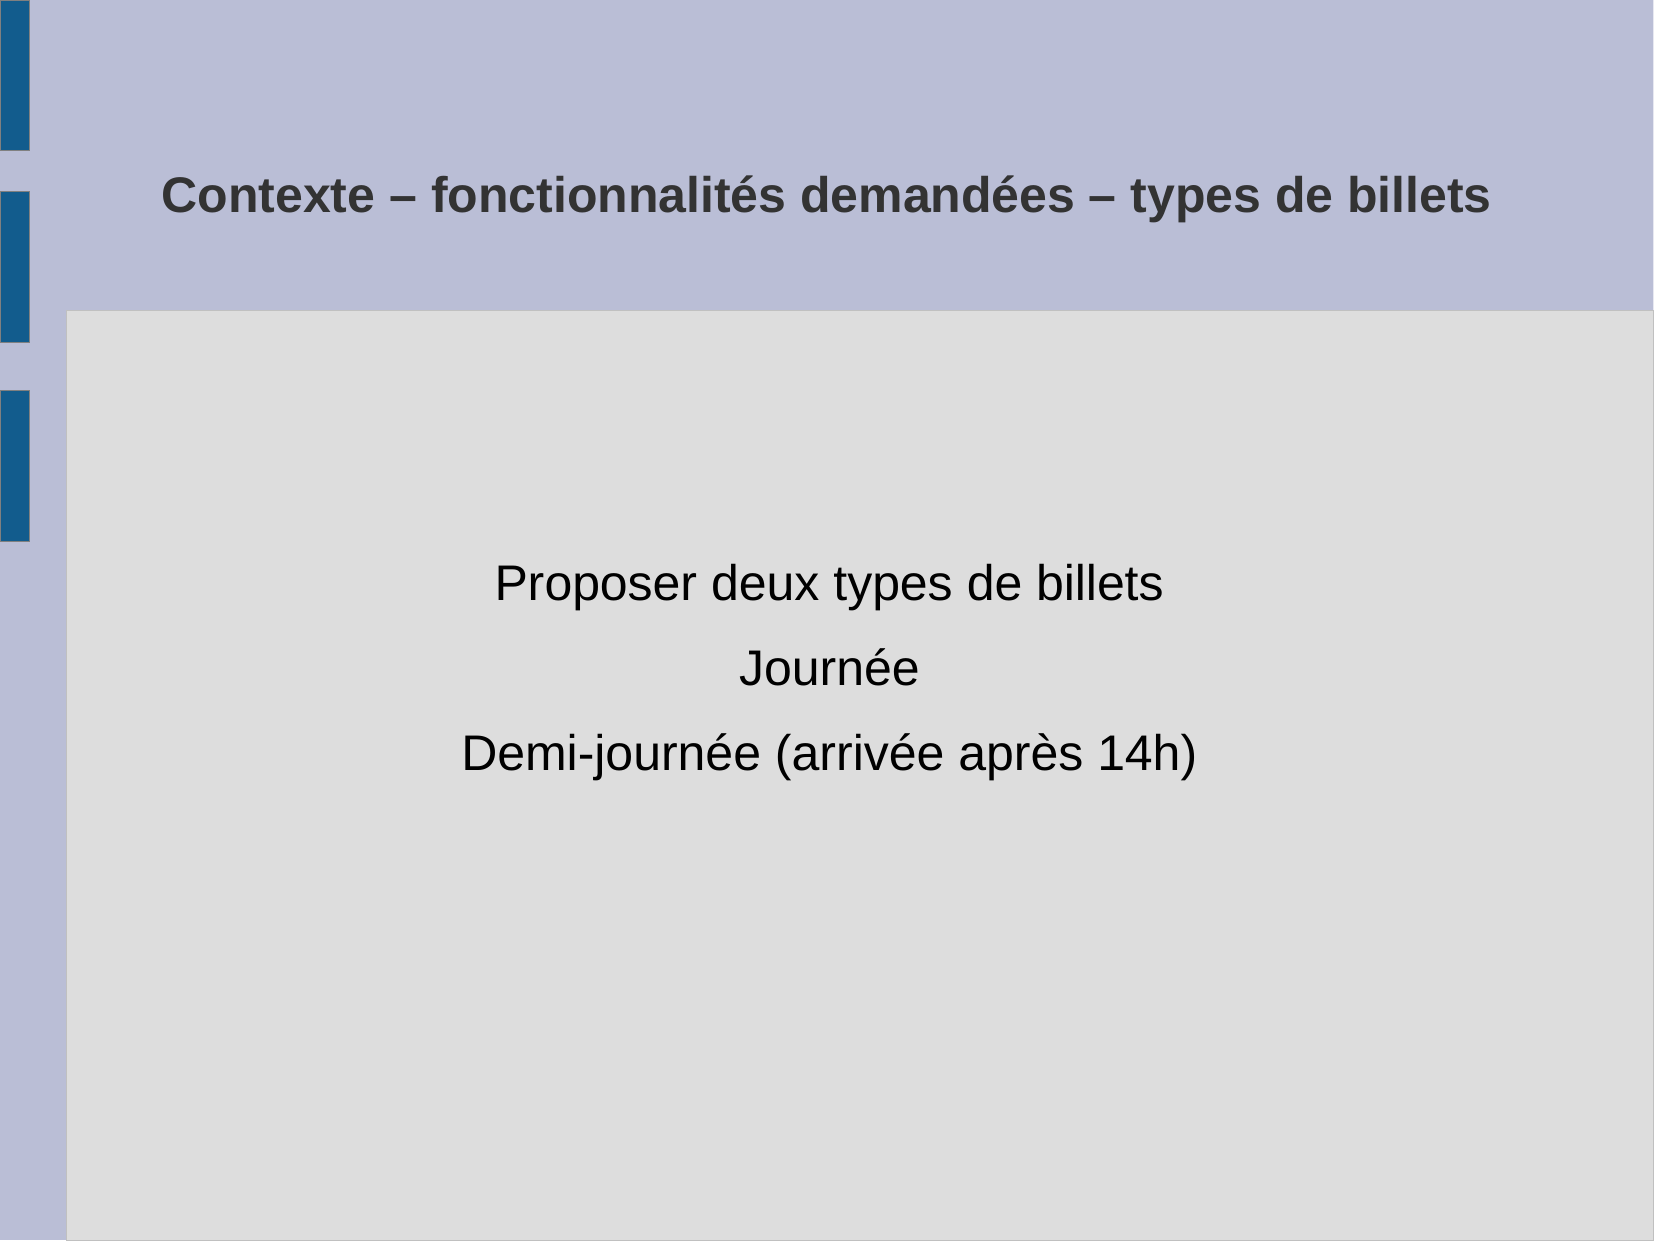

# Contexte – fonctionnalités demandées – types de billets
Proposer deux types de billets
Journée
Demi-journée (arrivée après 14h)